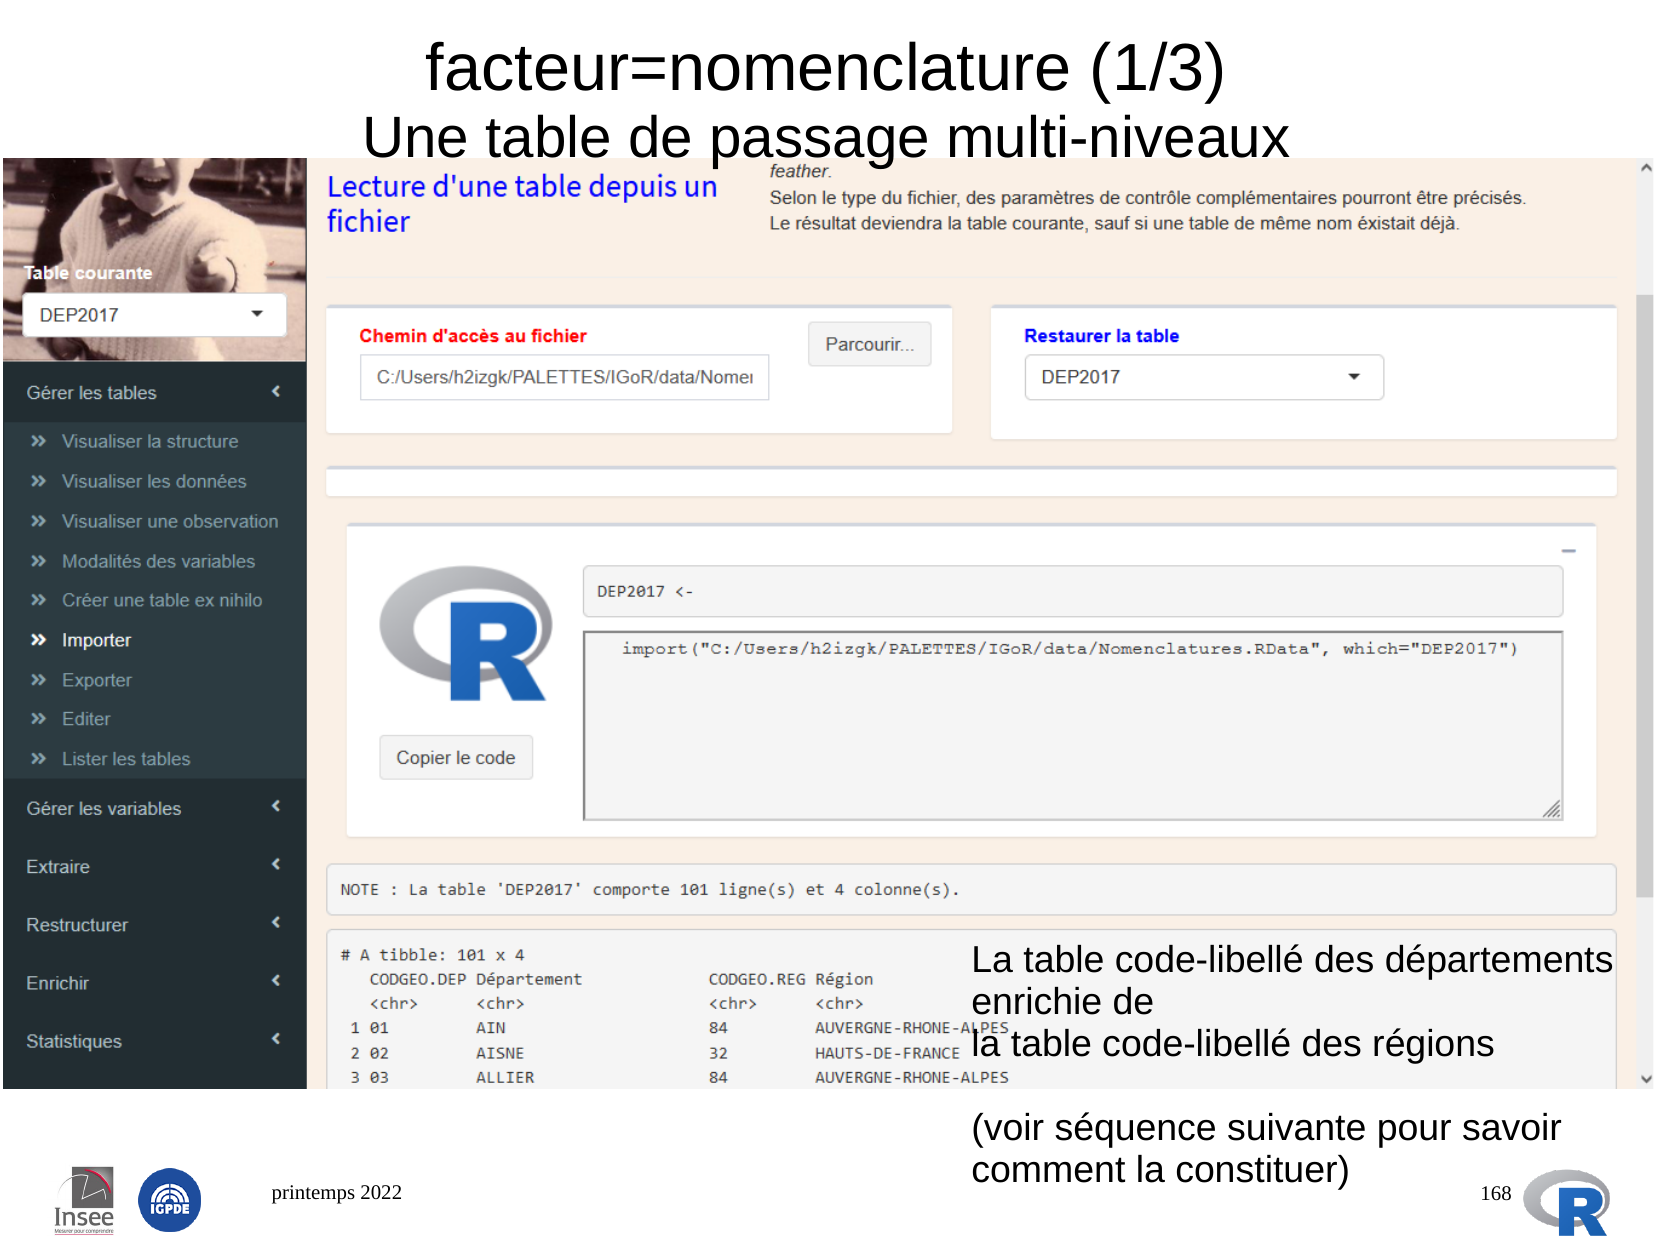

# facteur=nomenclature (1/3) Une table de passage multi-niveaux
La table code-libellé des départements
enrichie de
la table code-libellé des régions
(voir séquence suivante pour savoir
comment la constituer)
printemps 2022
168